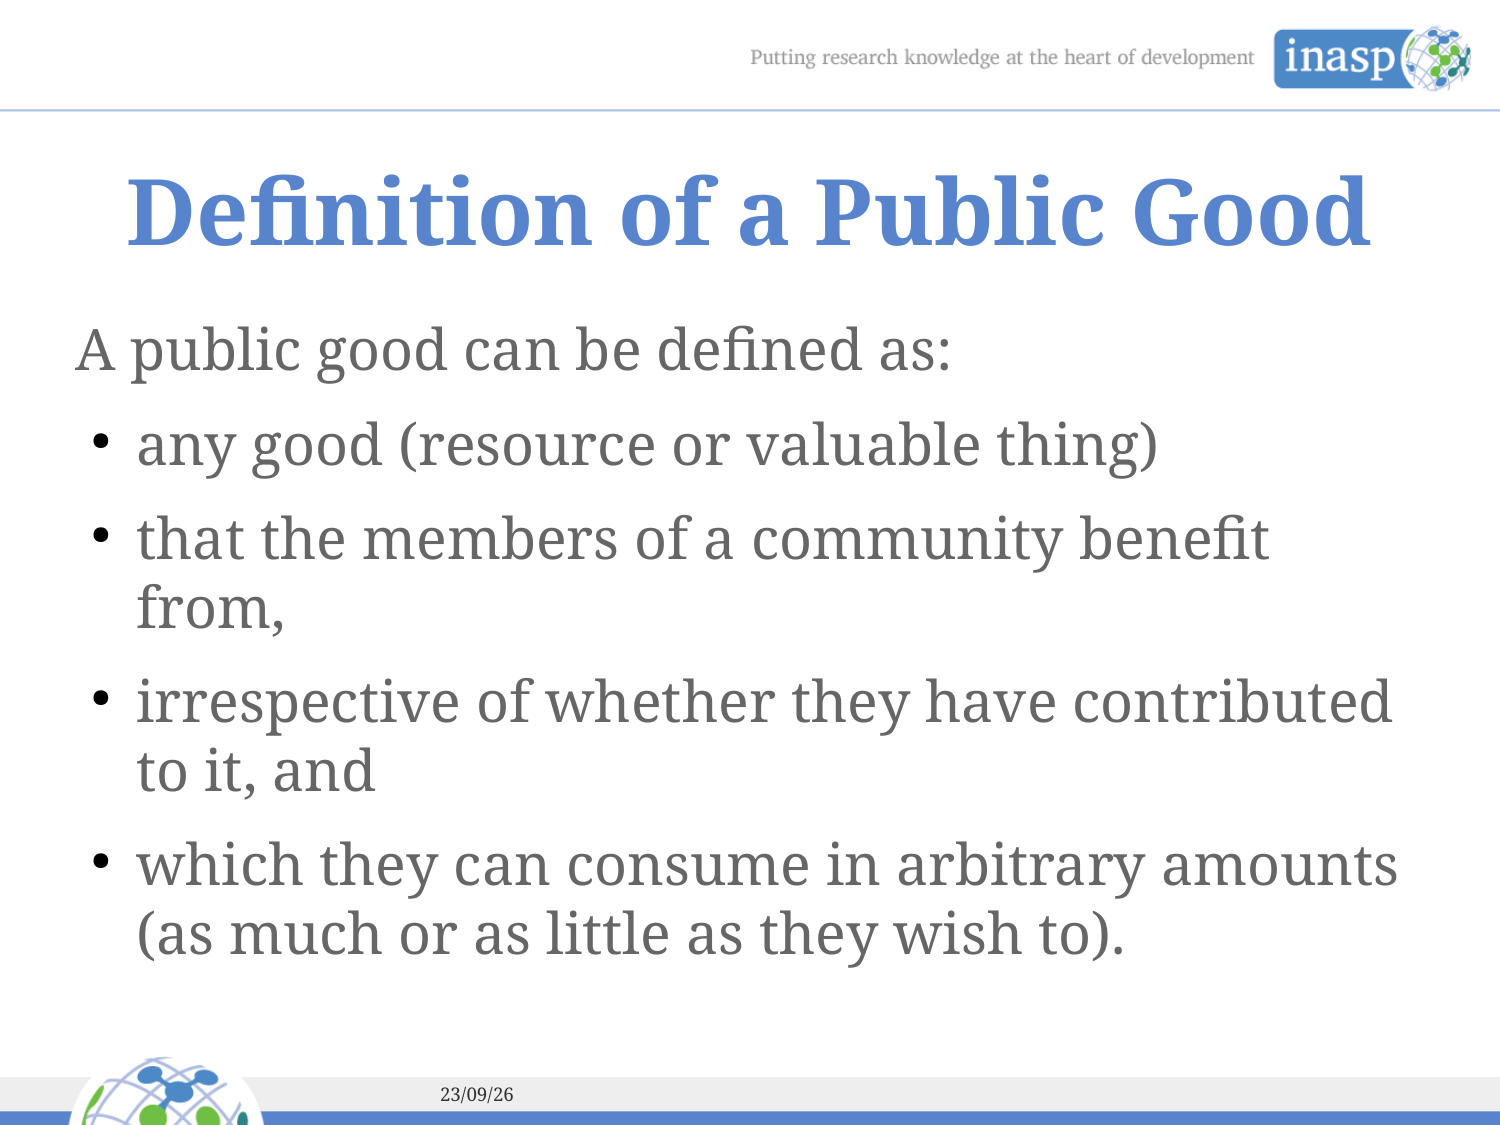

# Definition of a Public Good
A public good can be defined as:
any good (resource or valuable thing)
that the members of a community benefit from,
irrespective of whether they have contributed to it, and
which they can consume in arbitrary amounts (as much or as little as they wish to).